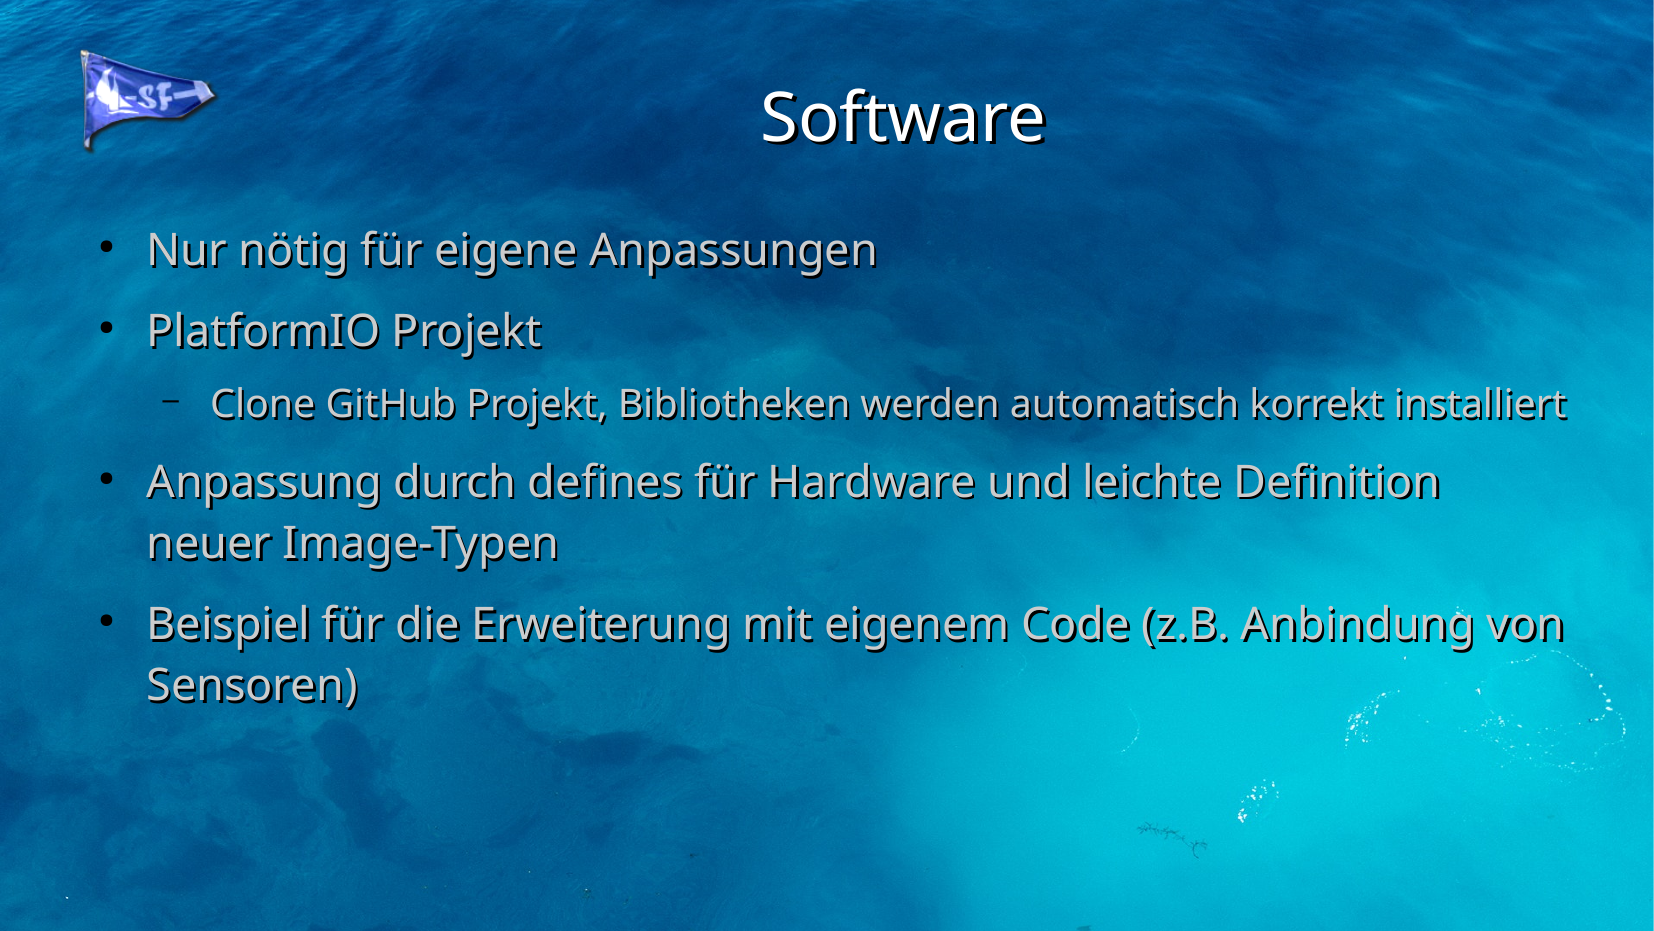

# Software
Nur nötig für eigene Anpassungen
PlatformIO Projekt
Clone GitHub Projekt, Bibliotheken werden automatisch korrekt installiert
Anpassung durch defines für Hardware und leichte Definition neuer Image-Typen
Beispiel für die Erweiterung mit eigenem Code (z.B. Anbindung von Sensoren)